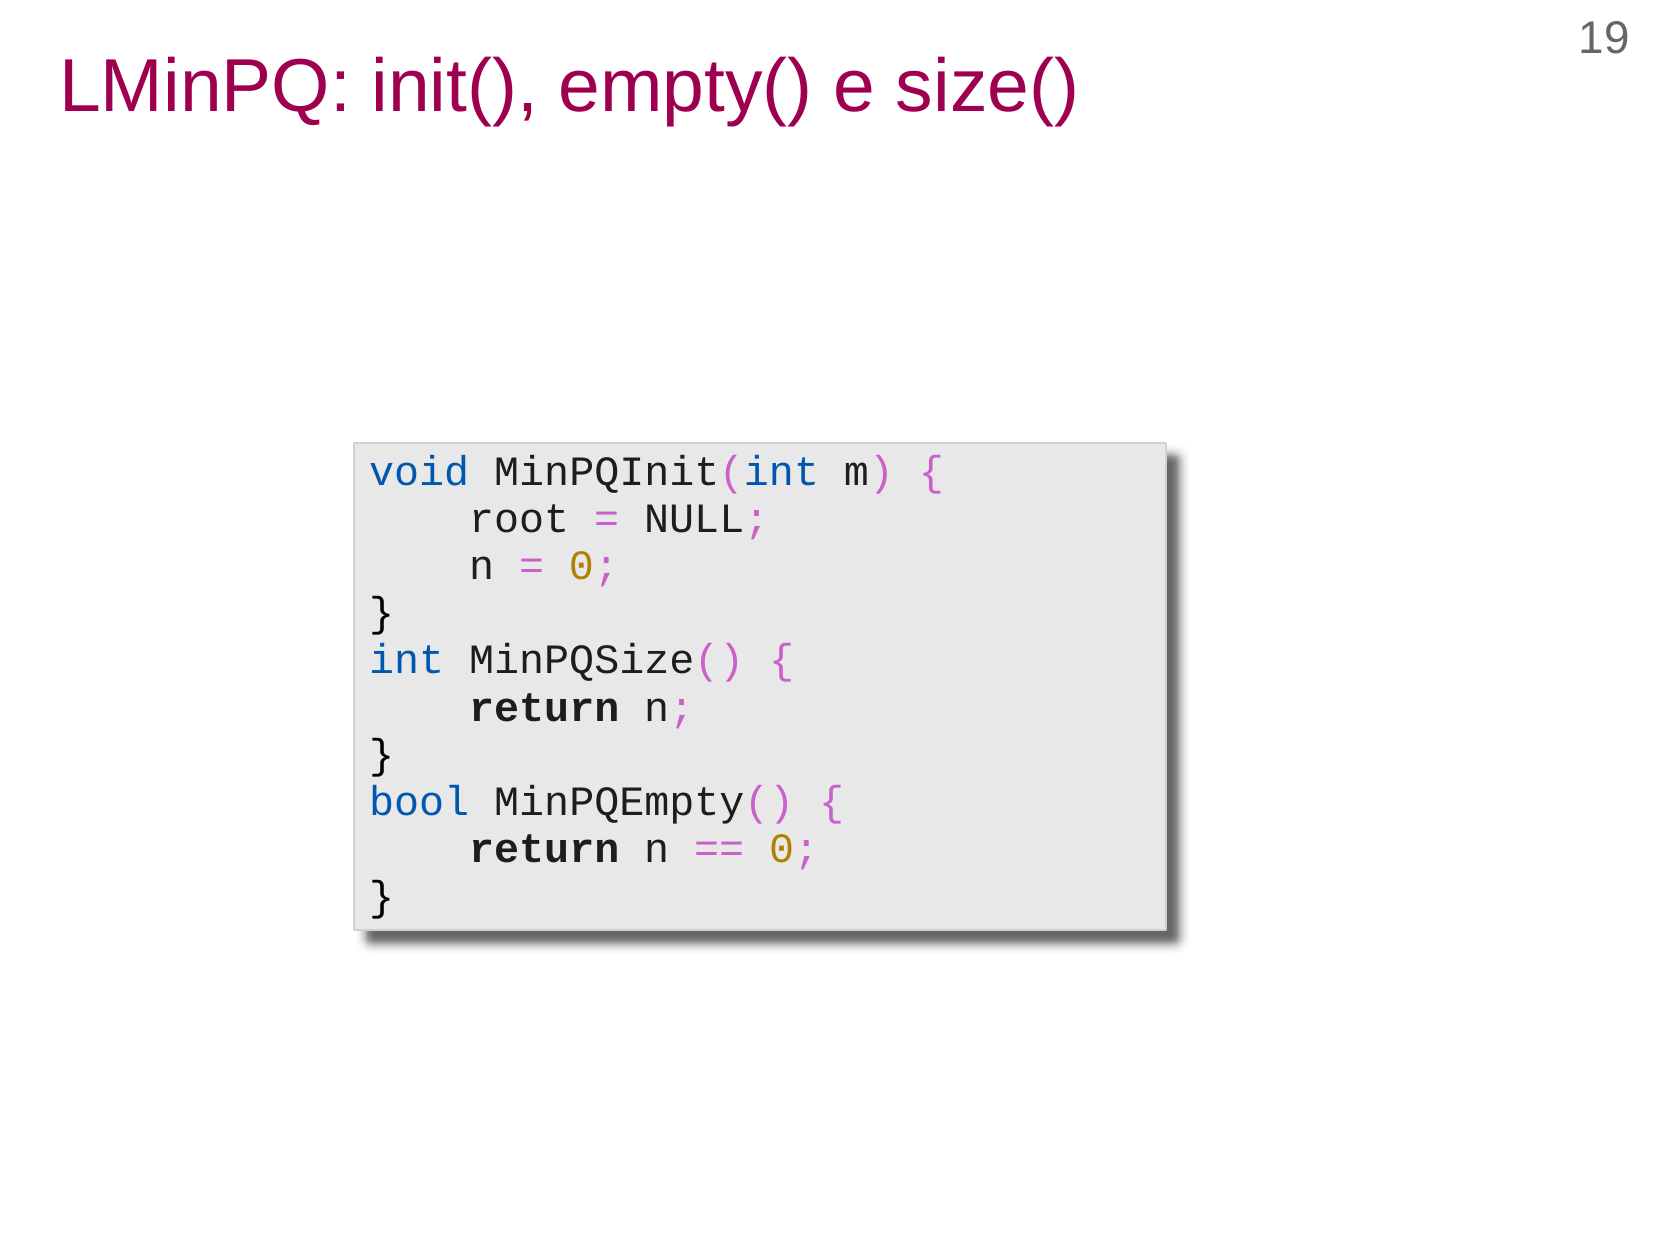

19
# LMinPQ: init(), empty() e size()
void MinPQInit(int m) {
 root = NULL;
 n = 0;
}
int MinPQSize() {
 return n;
}
bool MinPQEmpty() {
 return n == 0;
}